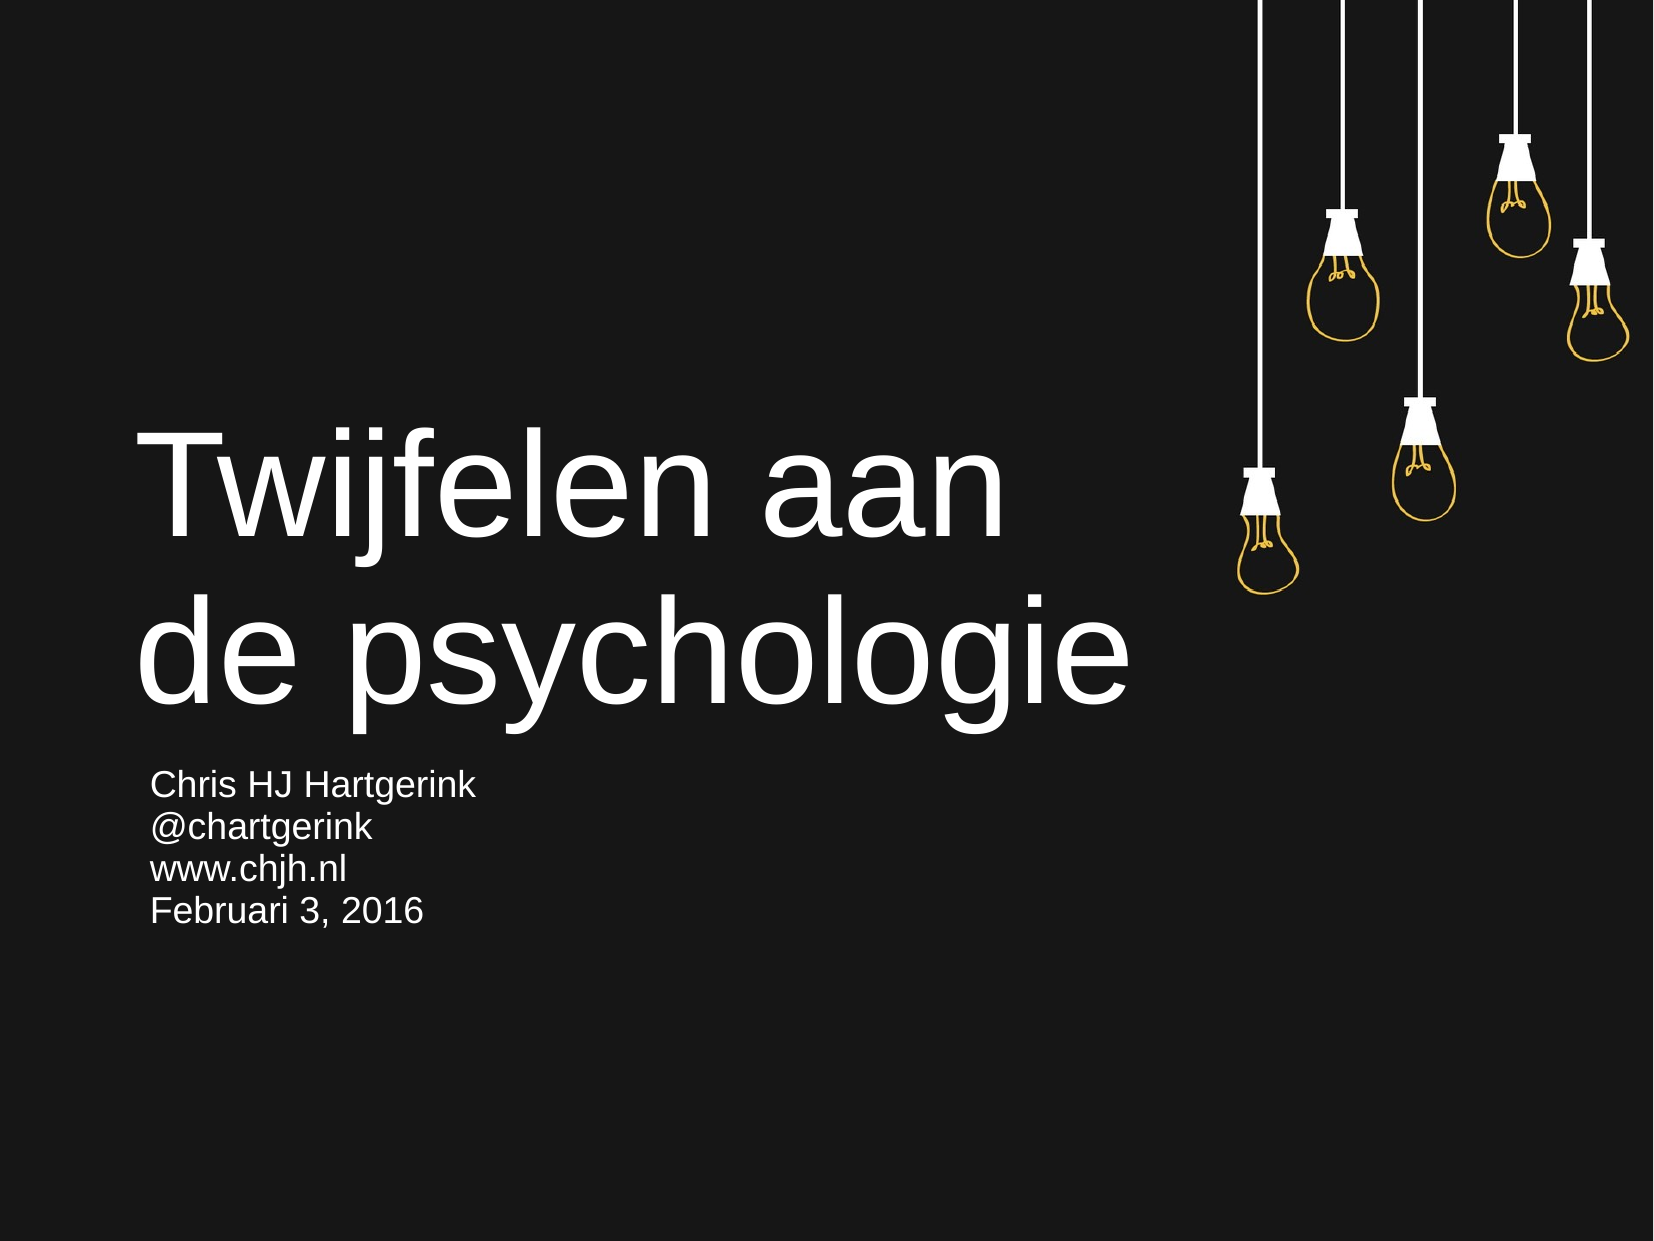

Twijfelen aan de psychologie
Chris HJ Hartgerink
@chartgerink
www.chjh.nl
Februari 3, 2016